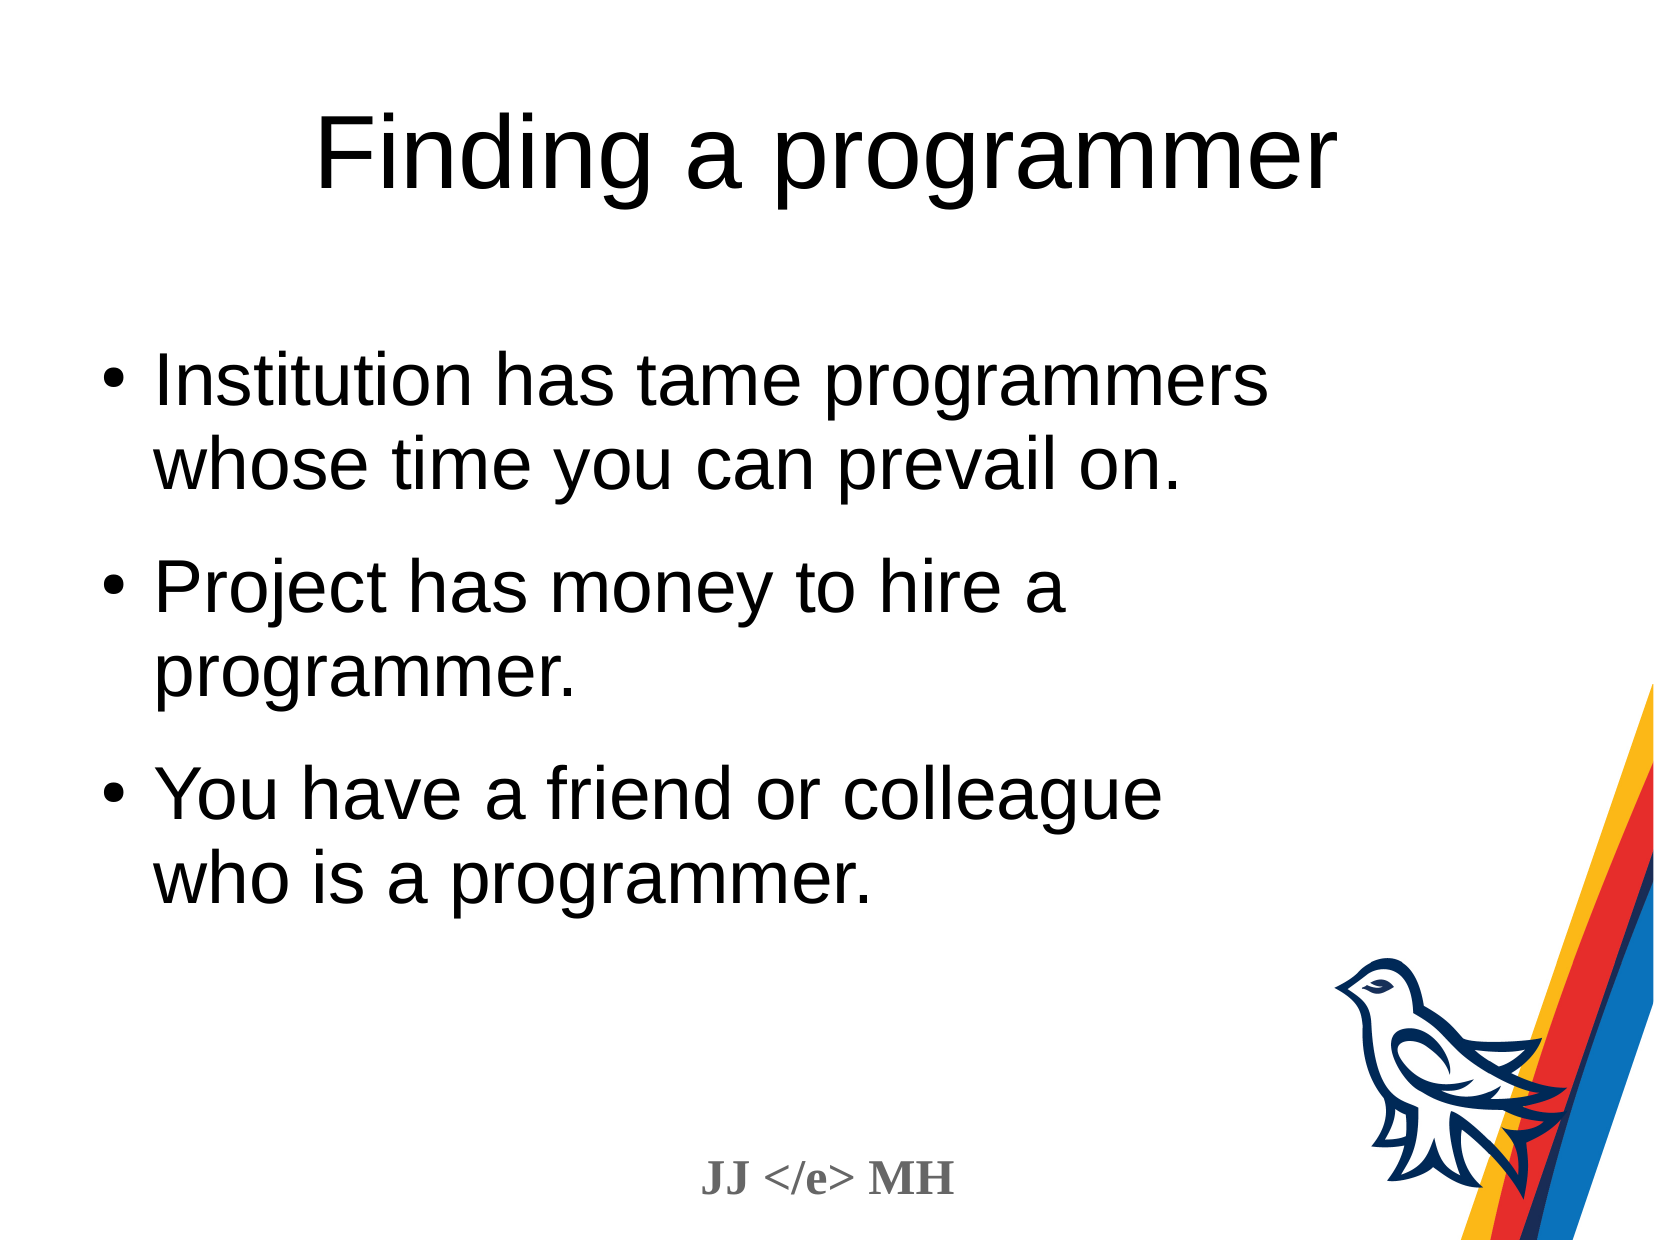

# Finding a programmer
Institution has tame programmers whose time you can prevail on.
Project has money to hire a programmer.
You have a friend or colleague who is a programmer.